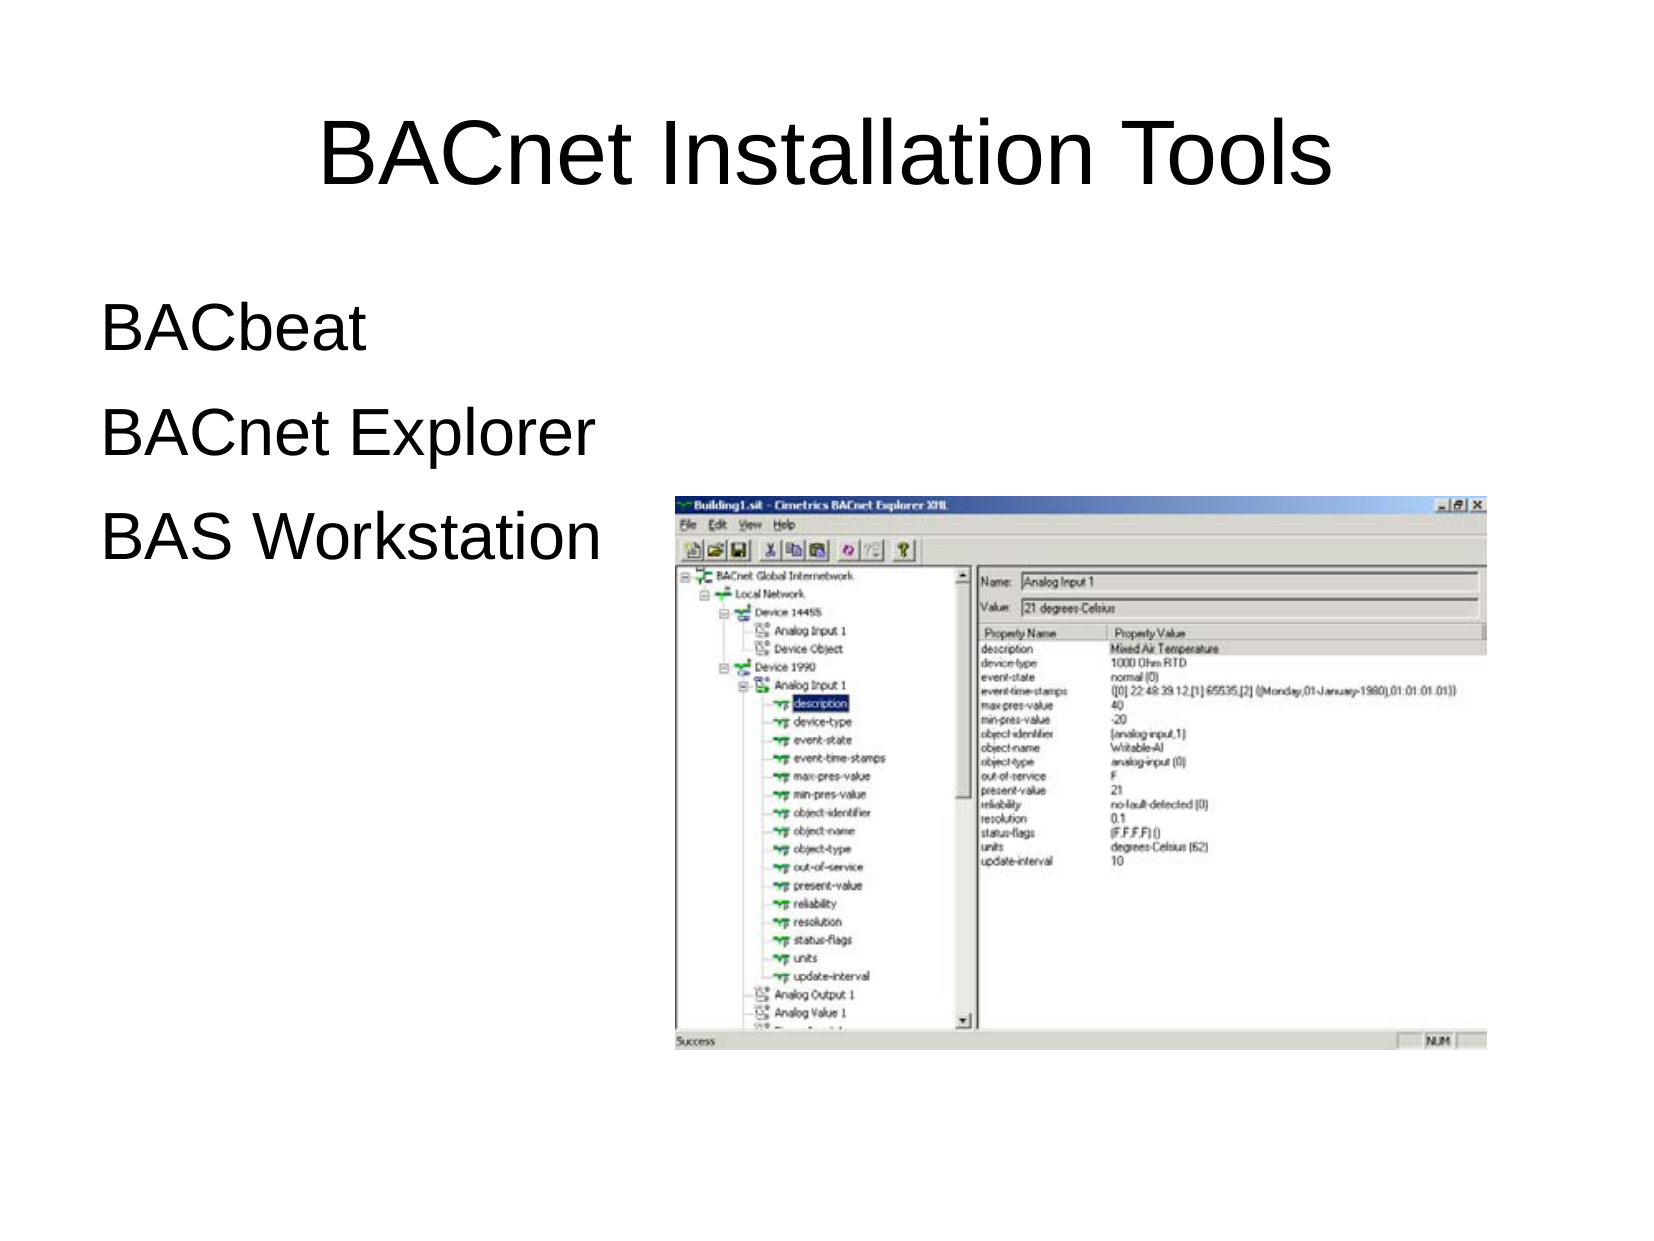

# BACnet Installation Tools
BACbeat
BACnet Explorer
BAS Workstation